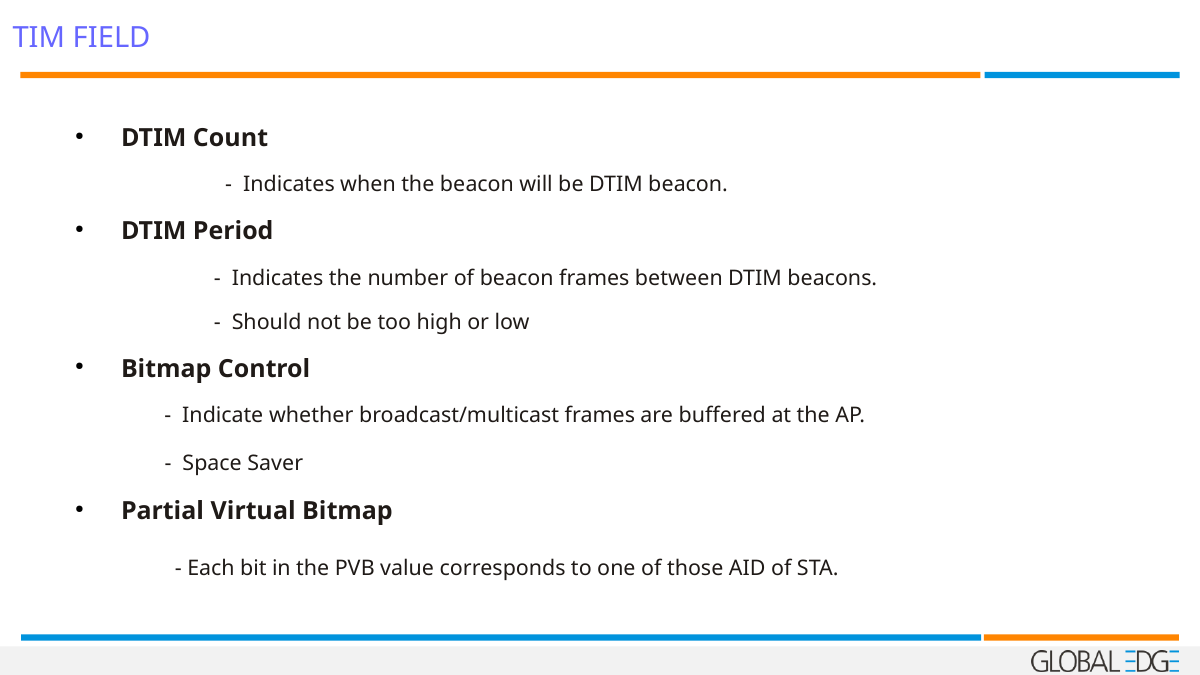

# TIM FIELD
DTIM Count
 - Indicates when the beacon will be DTIM beacon.
DTIM Period
 - Indicates the number of beacon frames between DTIM beacons.
 - Should not be too high or low
Bitmap Control
 - Indicate whether broadcast/multicast frames are buffered at the AP.
 - Space Saver
Partial Virtual Bitmap
 - Each bit in the PVB value corresponds to one of those AID of STA.